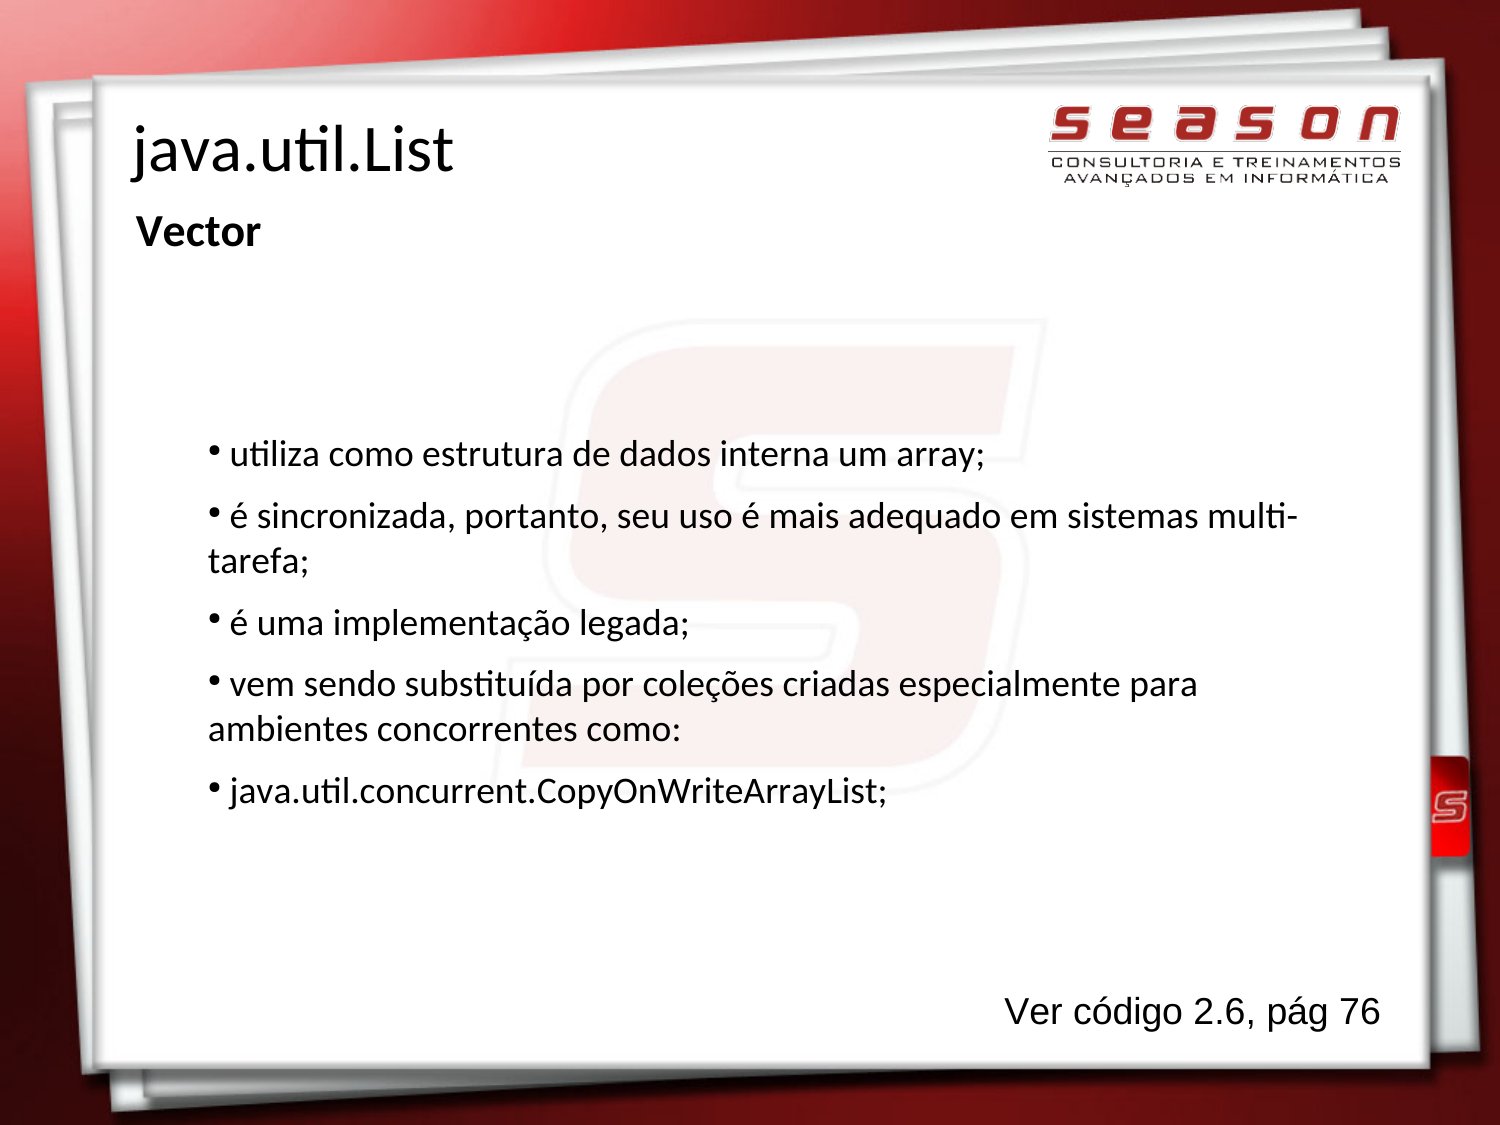

# java.util.List
Vector
 utiliza como estrutura de dados interna um array;
 é sincronizada, portanto, seu uso é mais adequado em sistemas multi-tarefa;
 é uma implementação legada;
 vem sendo substituída por coleções criadas especialmente para ambientes concorrentes como:
 java.util.concurrent.CopyOnWriteArrayList;
Ver código 2.6, pág 76